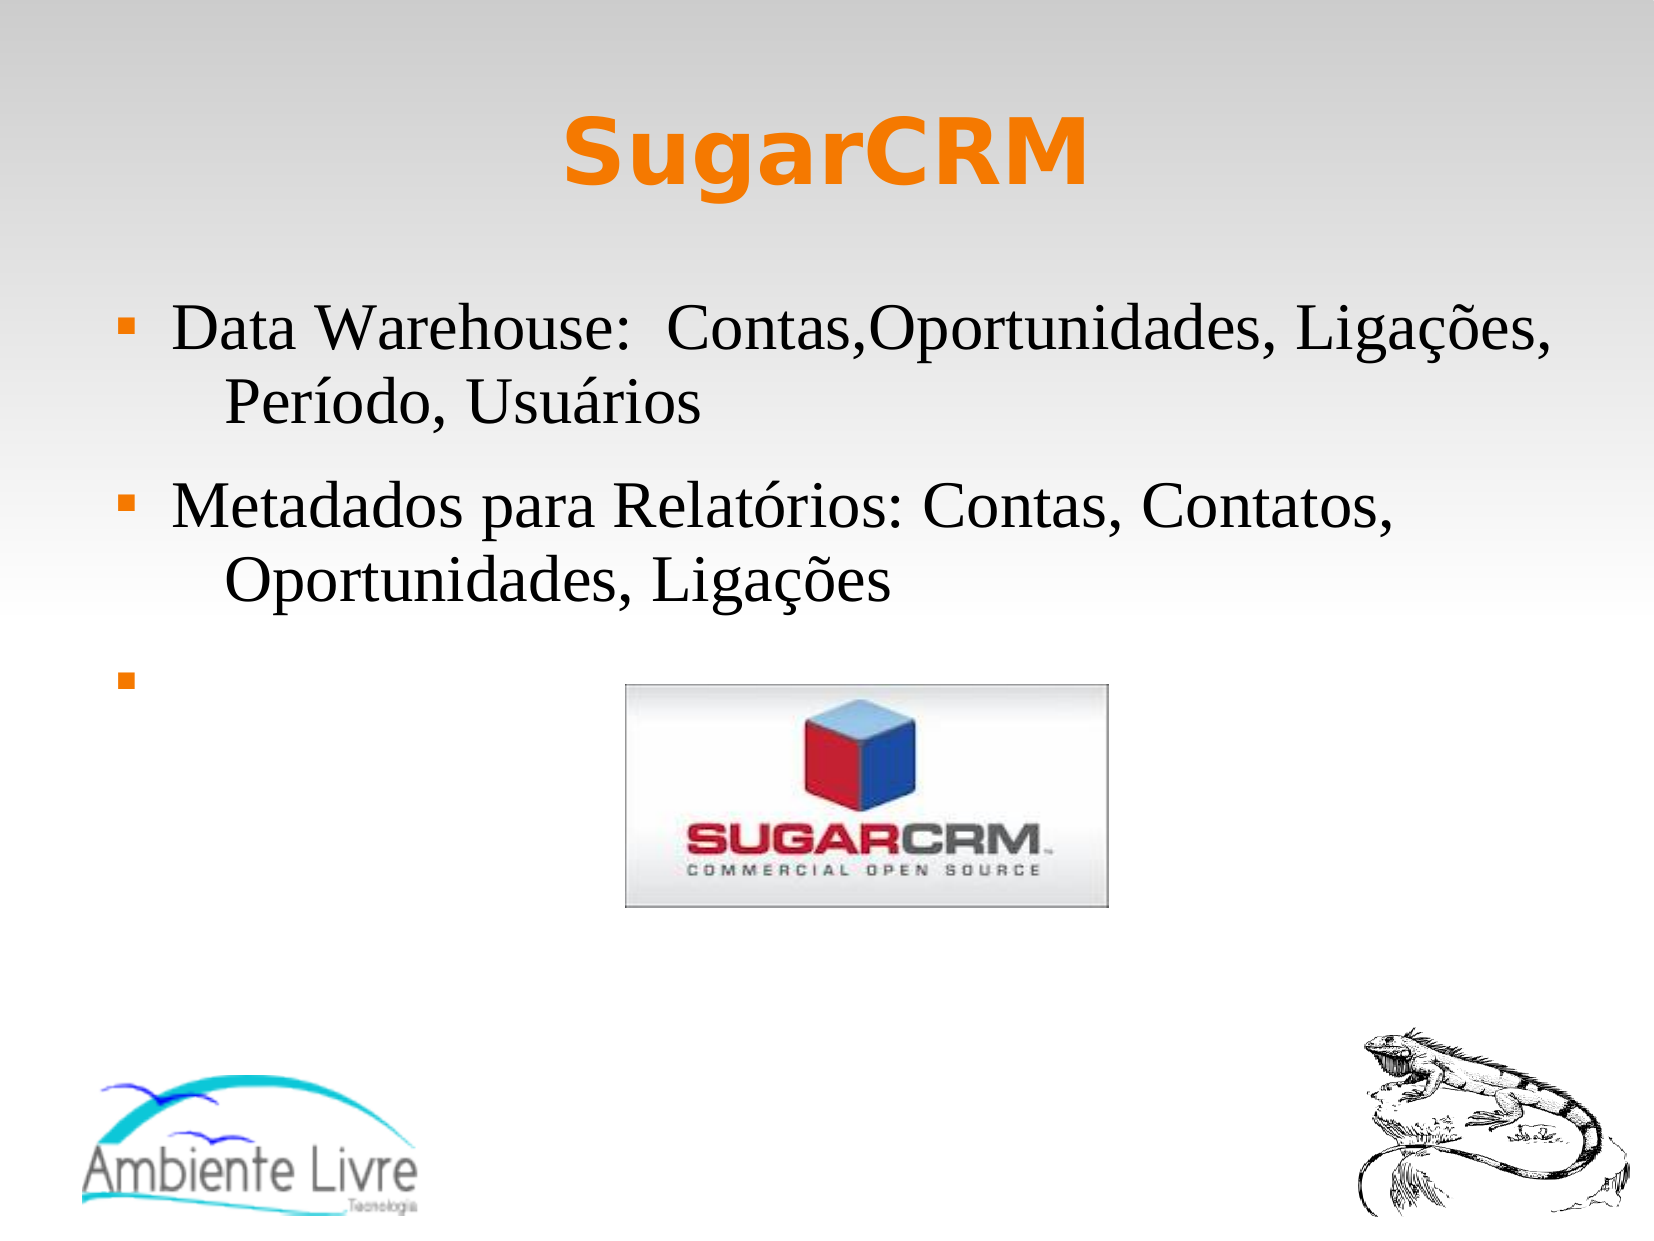

# SugarCRM
Data Warehouse: Contas,Oportunidades, Ligações, Período, Usuários
Metadados para Relatórios: Contas, Contatos, Oportunidades, Ligações